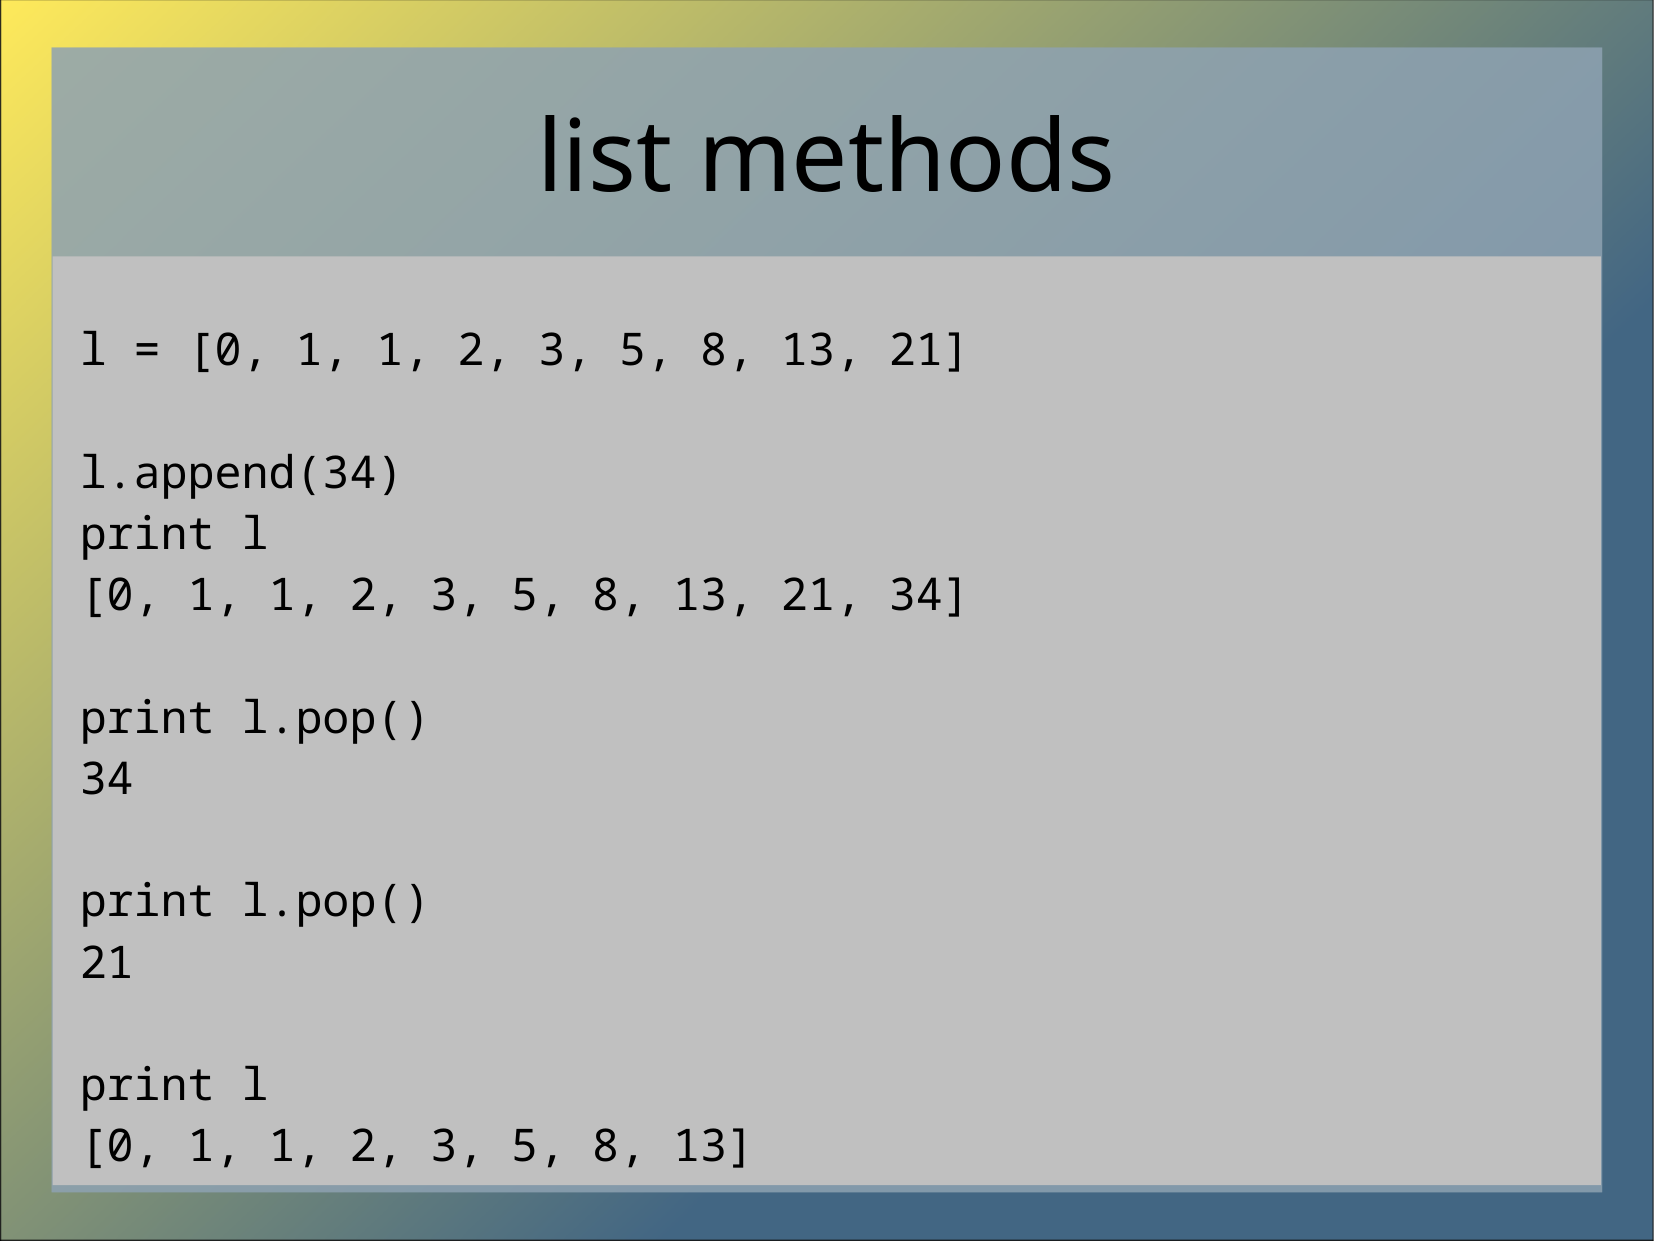

# list methods
l = [0, 1, 1, 2, 3, 5, 8, 13, 21]
l.append(34)
print l
[0, 1, 1, 2, 3, 5, 8, 13, 21, 34]
print l.pop()
34
print l.pop()
21
print l
[0, 1, 1, 2, 3, 5, 8, 13]